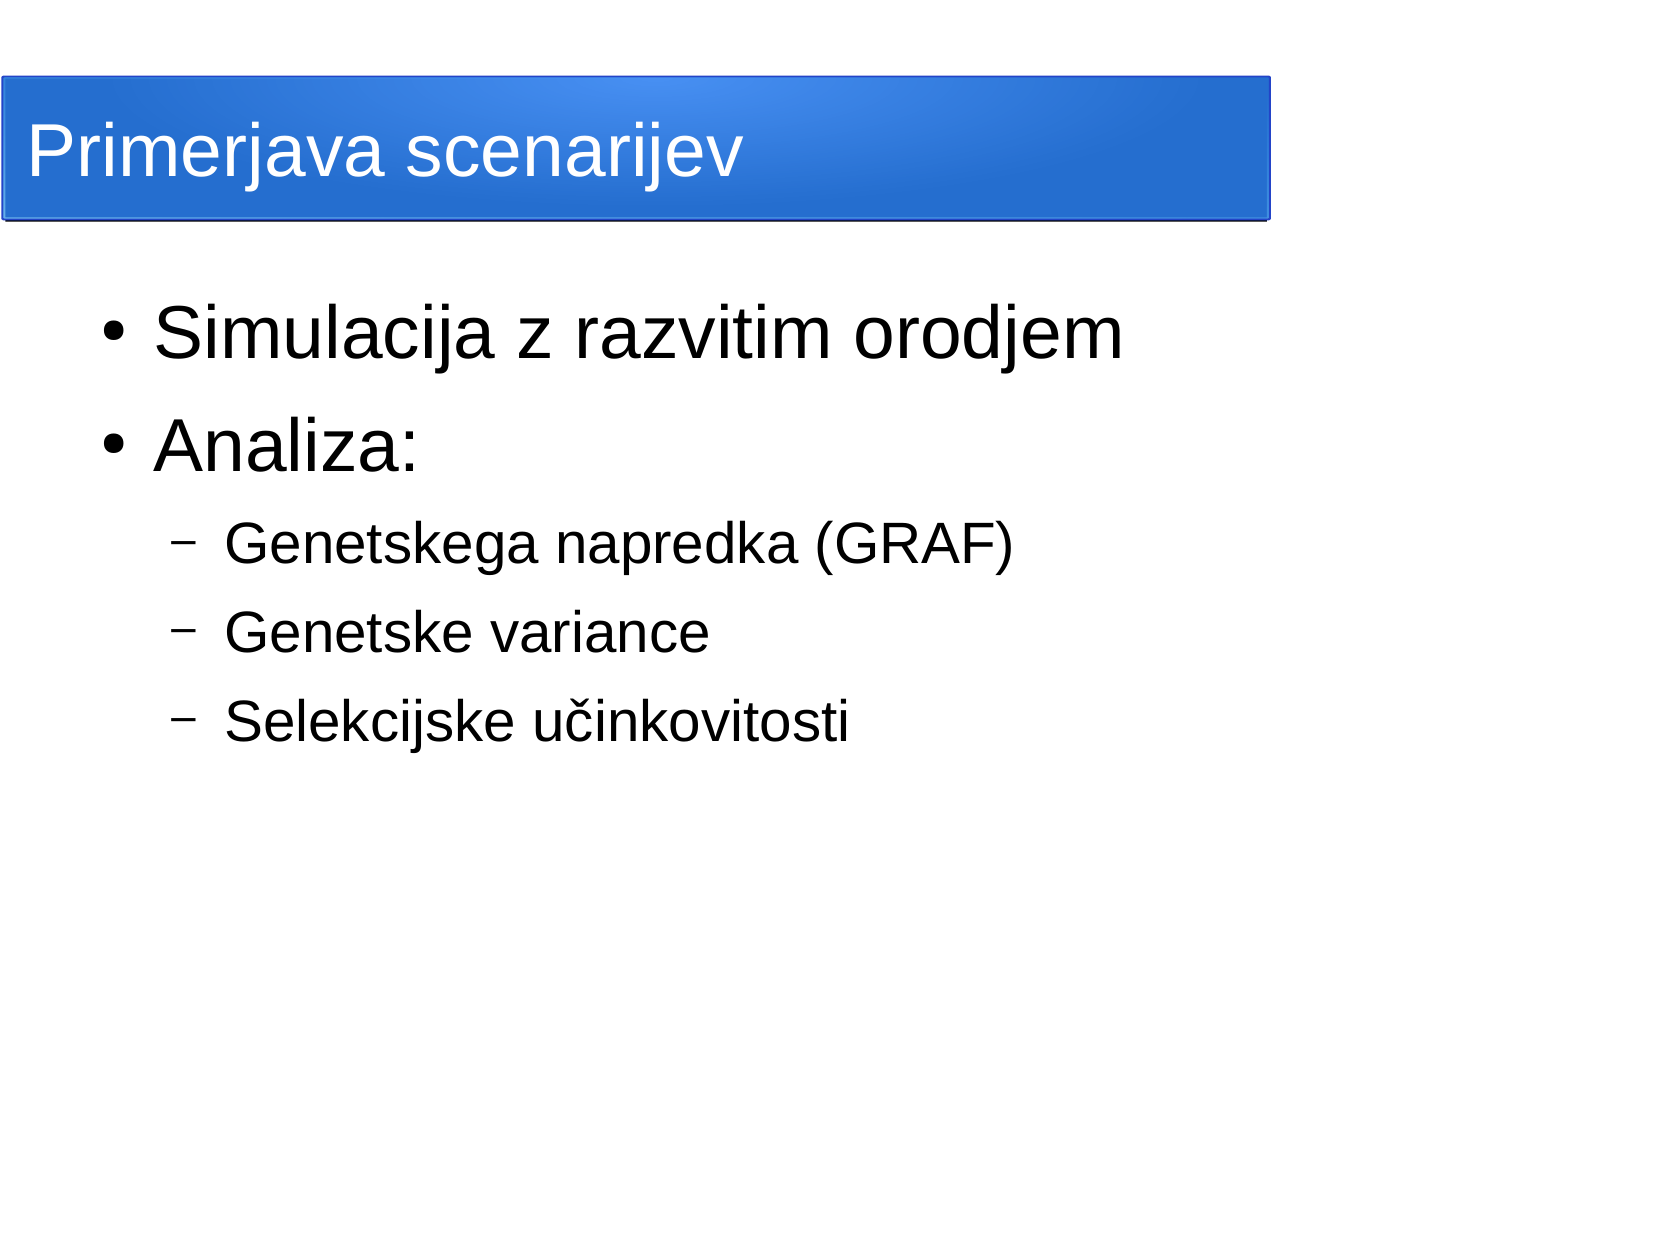

# Primerjava scenarijev
Simulacija z razvitim orodjem
Analiza:
Genetskega napredka (GRAF)
Genetske variance
Selekcijske učinkovitosti